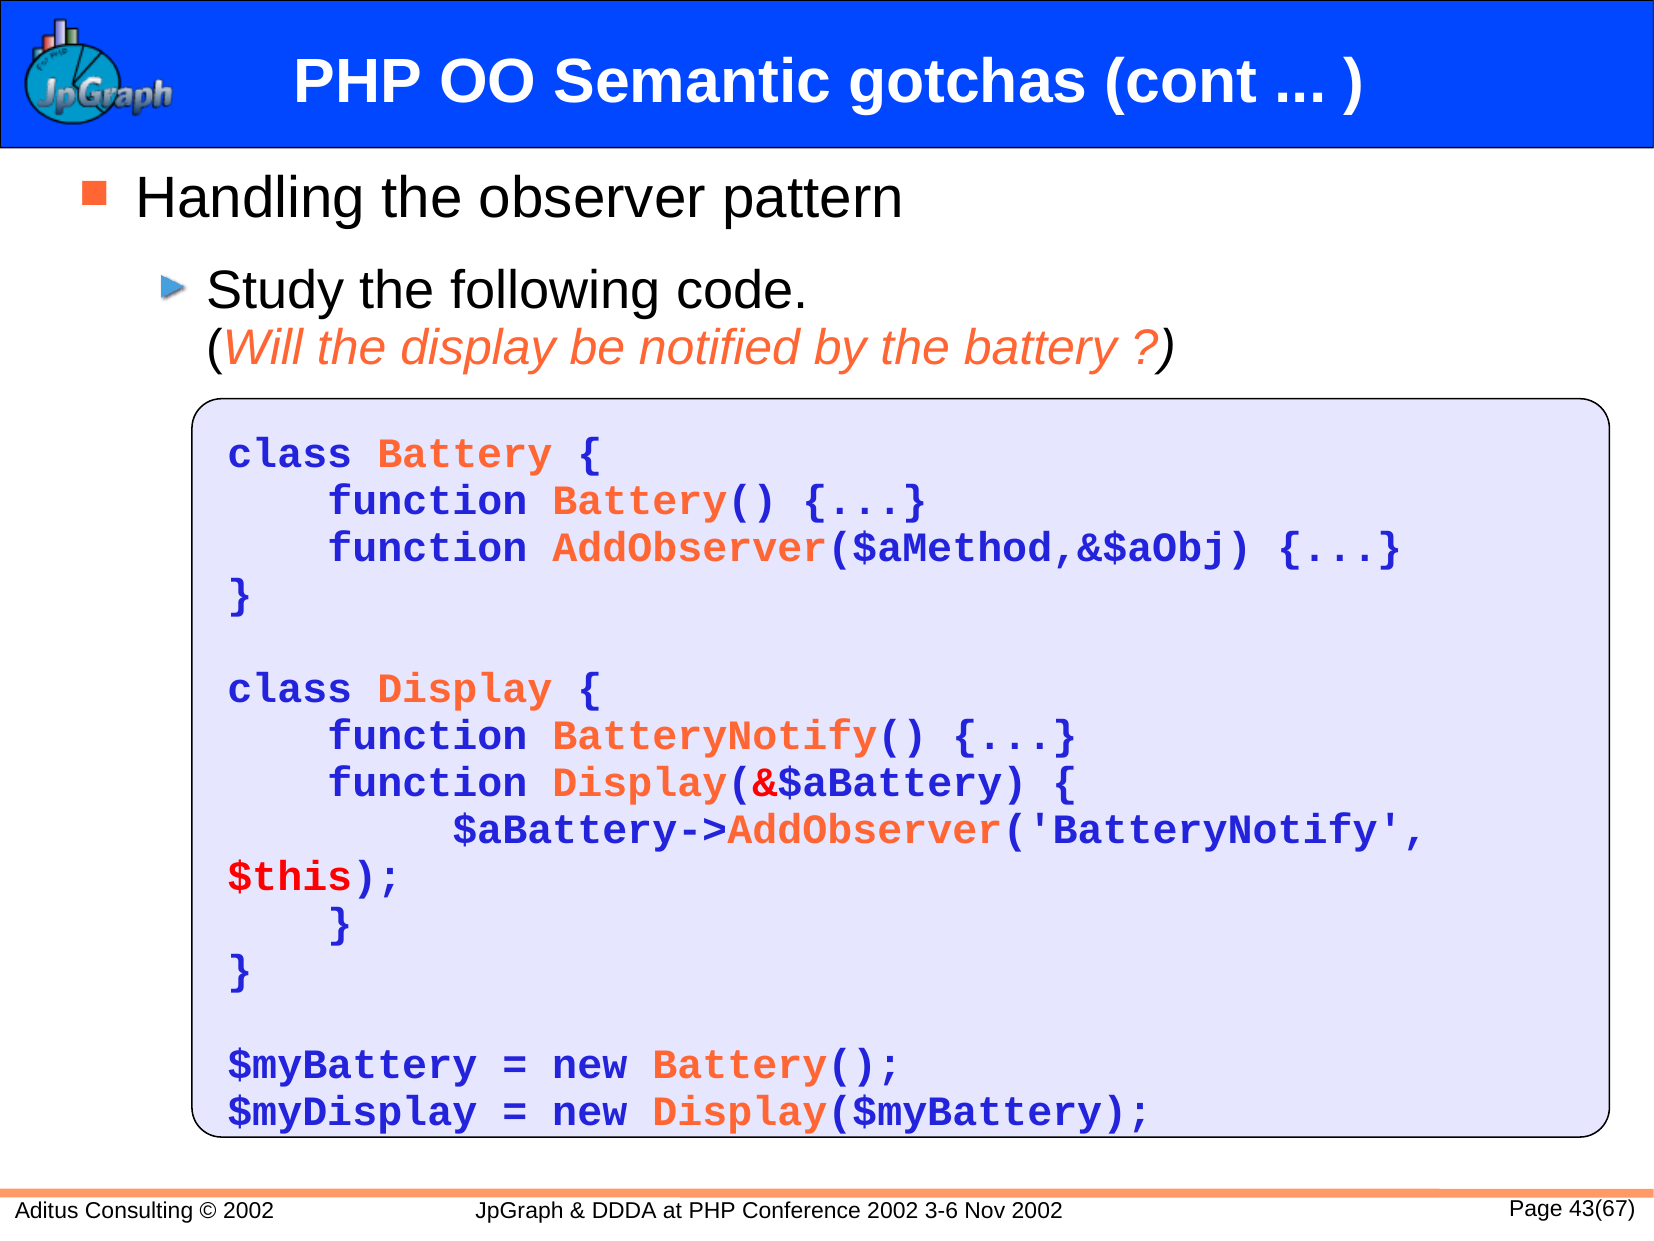

# PHP OO Semantic gotchas (cont ... )
Handling the observer pattern
Study the following code.
(Will the display be notified by the battery ?)
class Battery {
 function Battery() {...}
 function AddObserver($aMethod,&$aObj) {...}
}
class Display {
 function BatteryNotify() {...}
 function Display(&$aBattery) {
 $aBattery->AddObserver('BatteryNotify',$this);
 }
}
$myBattery = new Battery();
$myDisplay = new Display($myBattery);